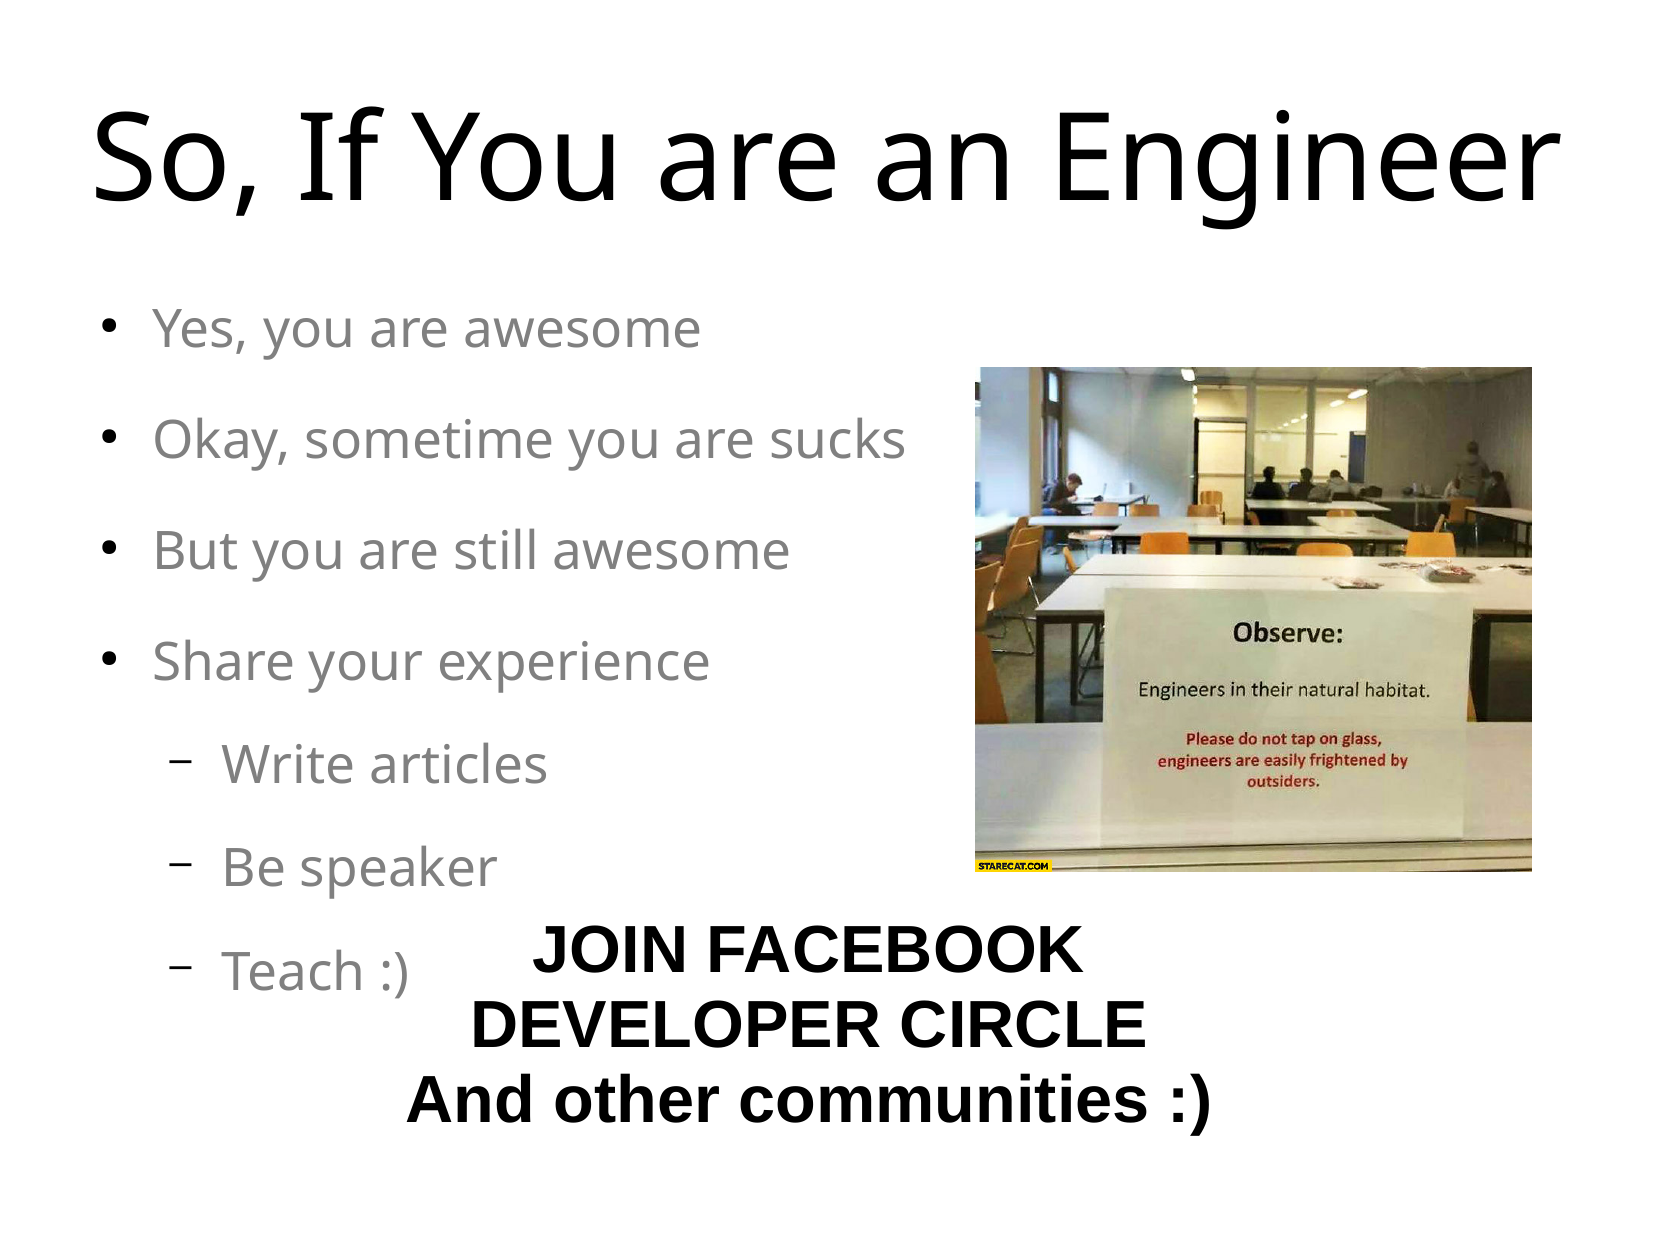

# So, If You are an Engineer
Yes, you are awesome
Okay, sometime you are sucks
But you are still awesome
Share your experience
Write articles
Be speaker
Teach :)
JOIN FACEBOOK
DEVELOPER CIRCLE
And other communities :)